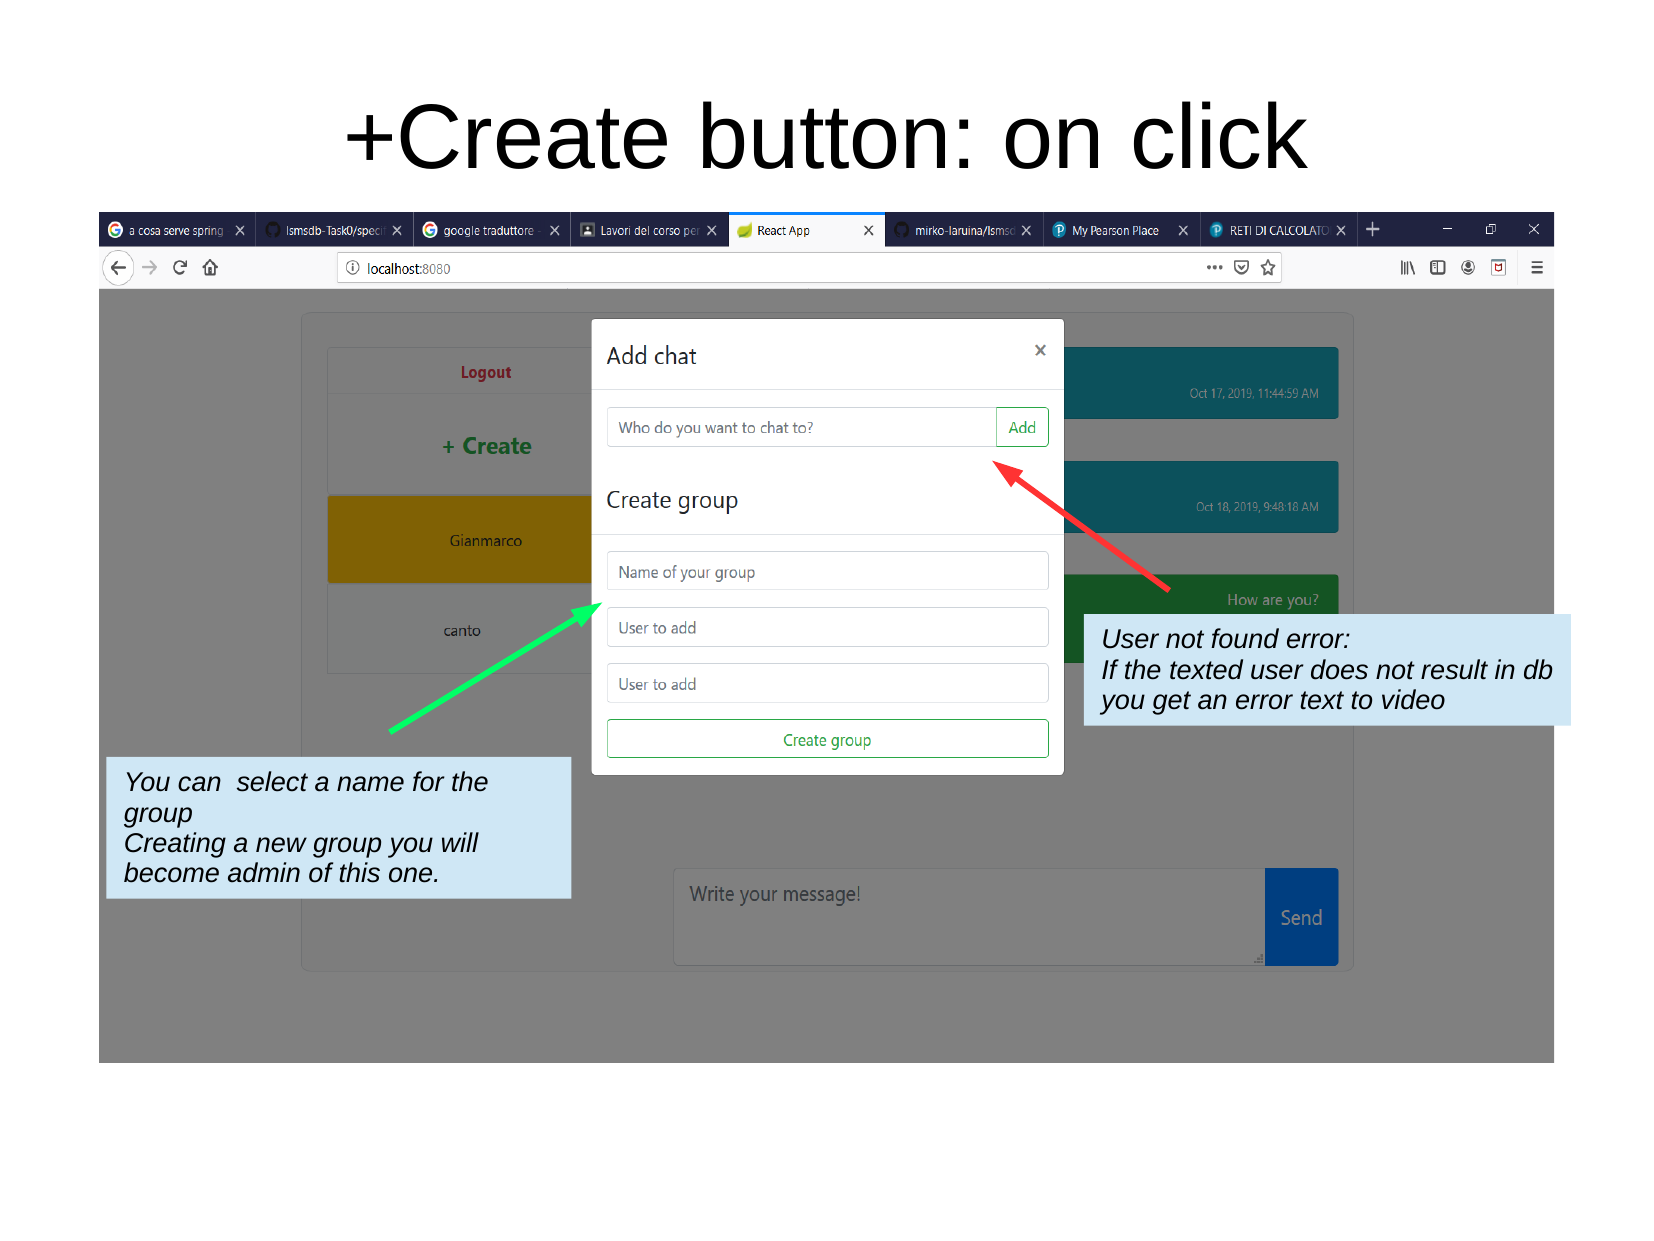

# +Create button: on click
User not found error:
If the texted user does not result in db
you get an error text to video
You can select a name for the group
Creating a new group you will become admin of this one.